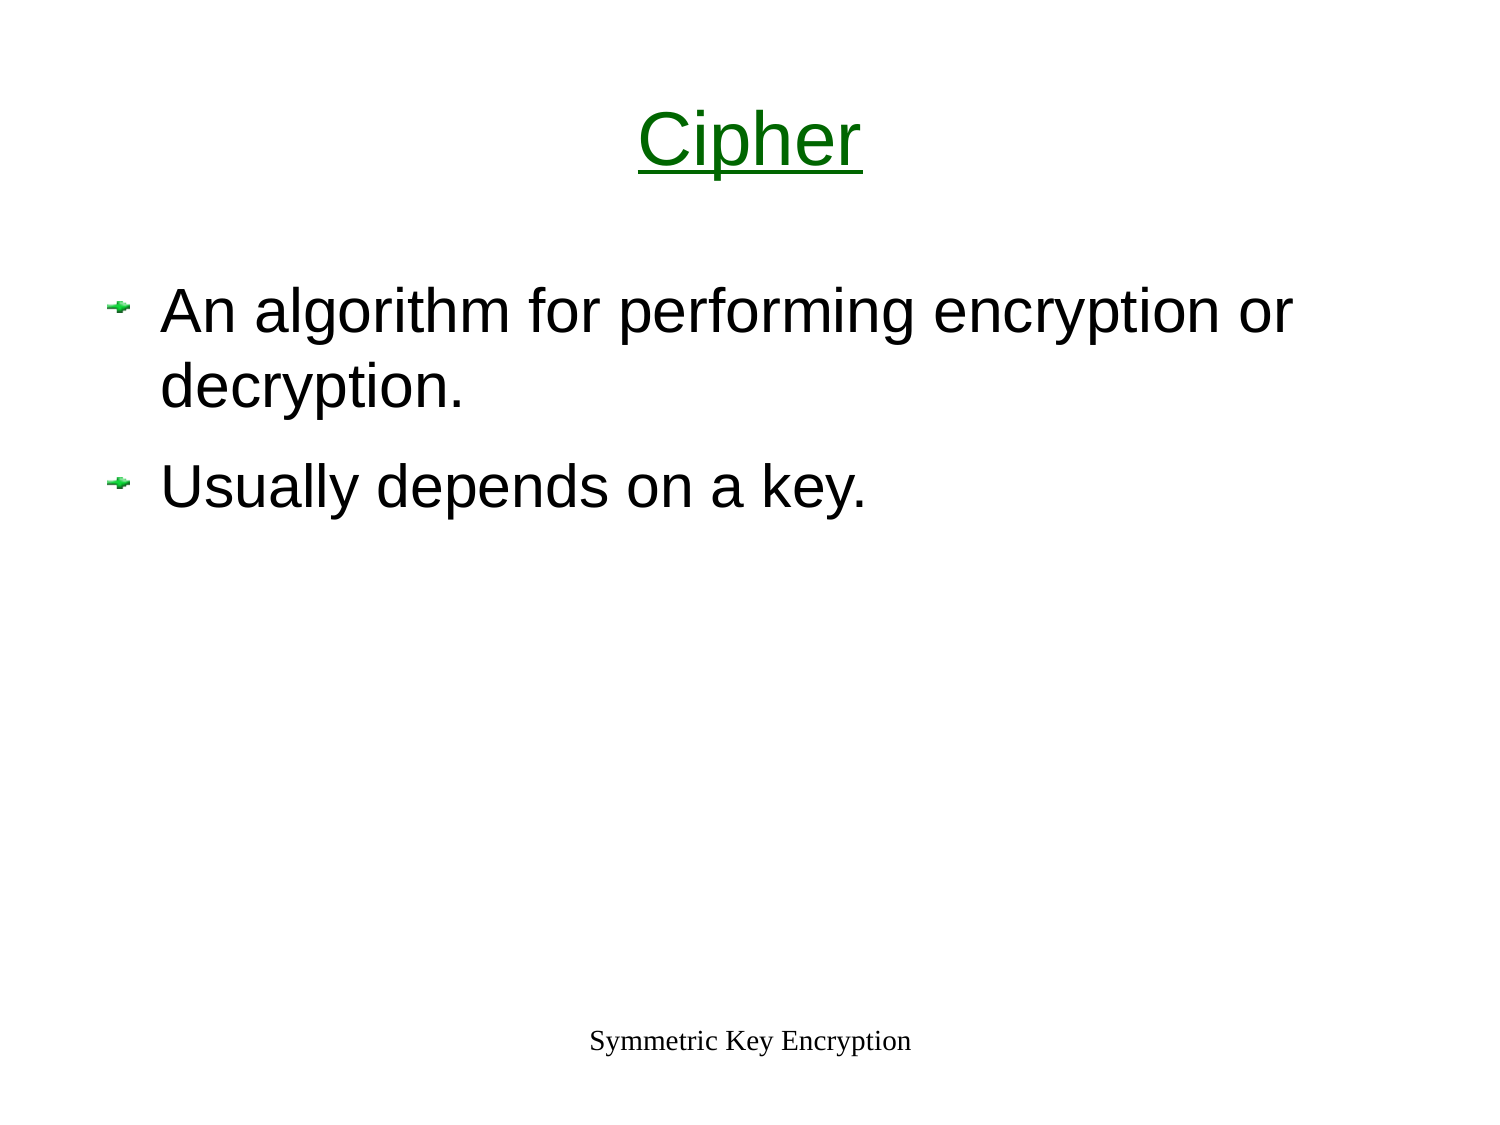

# Cipher
An algorithm for performing encryption or decryption.
Usually depends on a key.
Symmetric Key Encryption